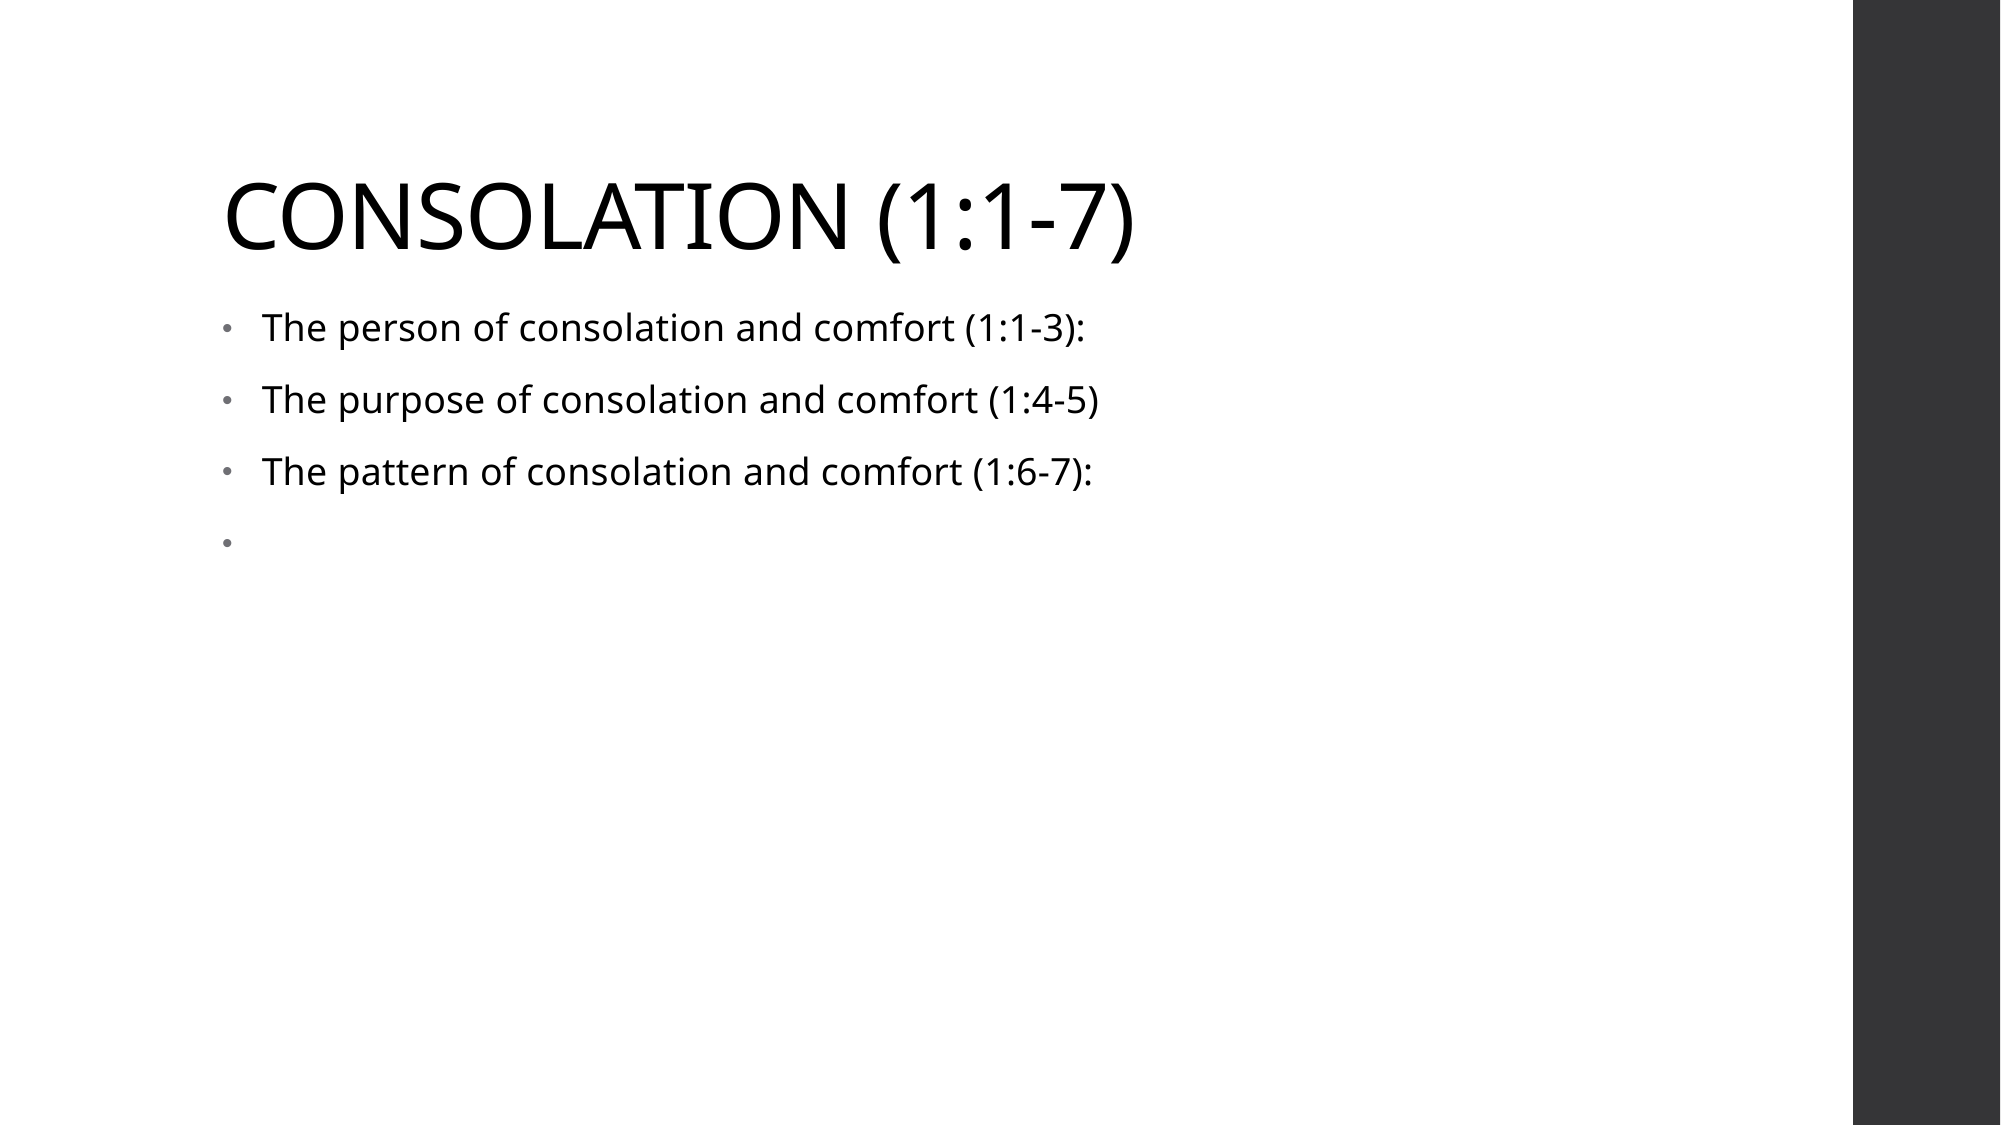

# CONSOLATION (1:1-7)
 The person of consolation and comfort (1:1-3):
 The purpose of consolation and comfort (1:4-5)
 The pattern of consolation and comfort (1:6-7):